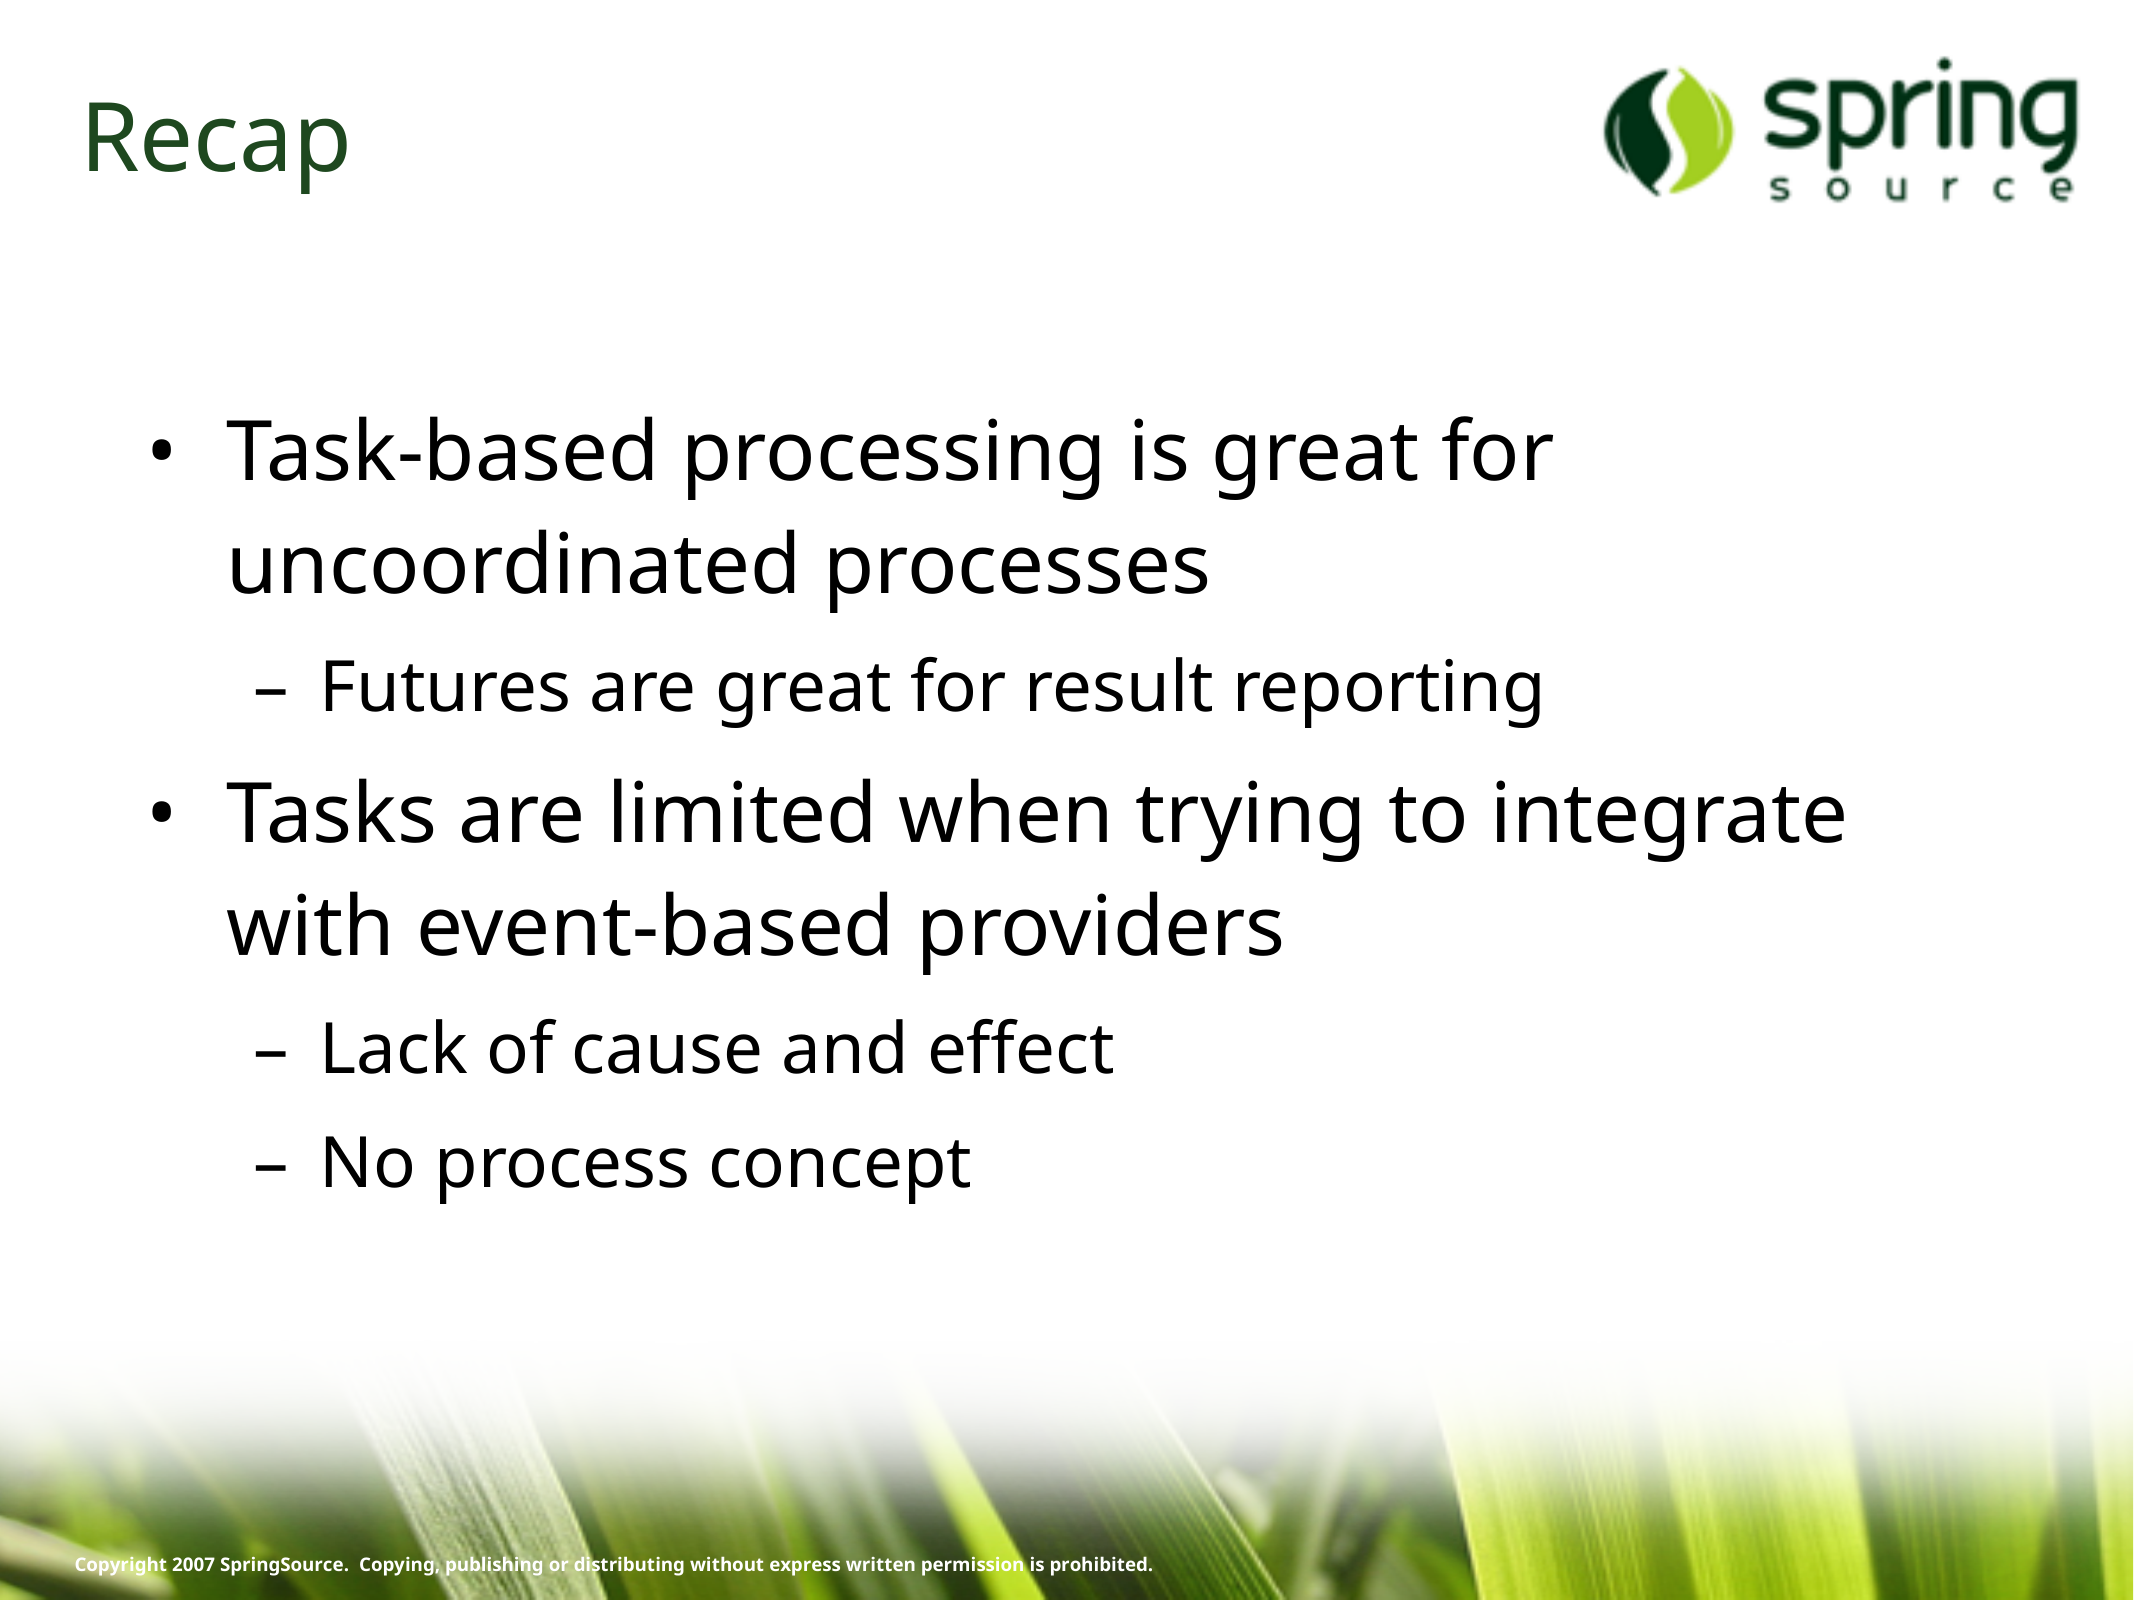

# Recap
Task-based processing is great for uncoordinated processes
Futures are great for result reporting
Tasks are limited when trying to integrate with event-based providers
Lack of cause and effect
No process concept